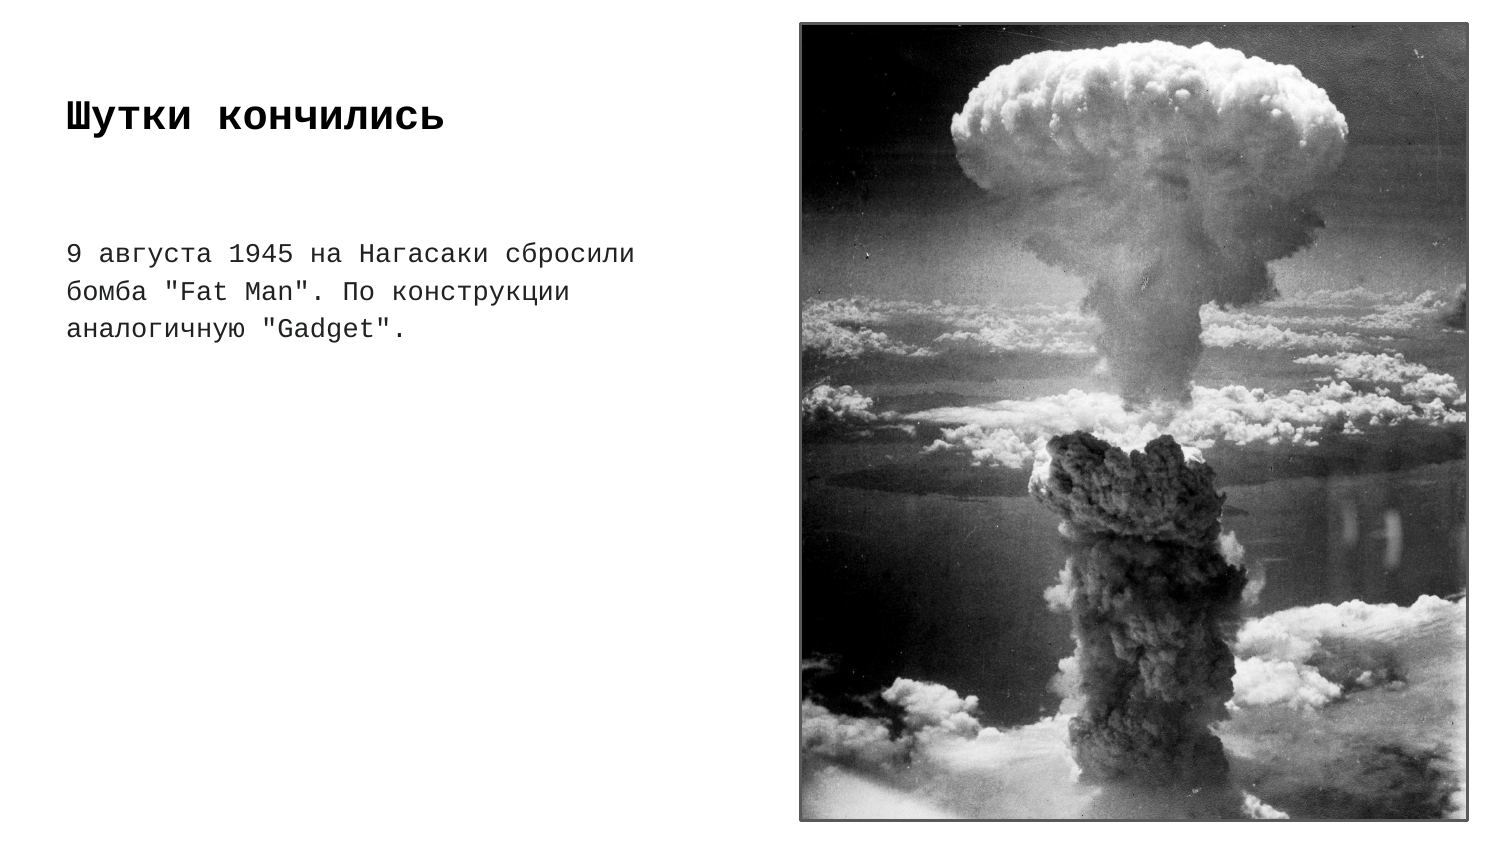

# Шутки кончились
9 августа 1945 на Нагасаки сбросили бомба "Fat Man". По конструкции аналогичную "Gadget".